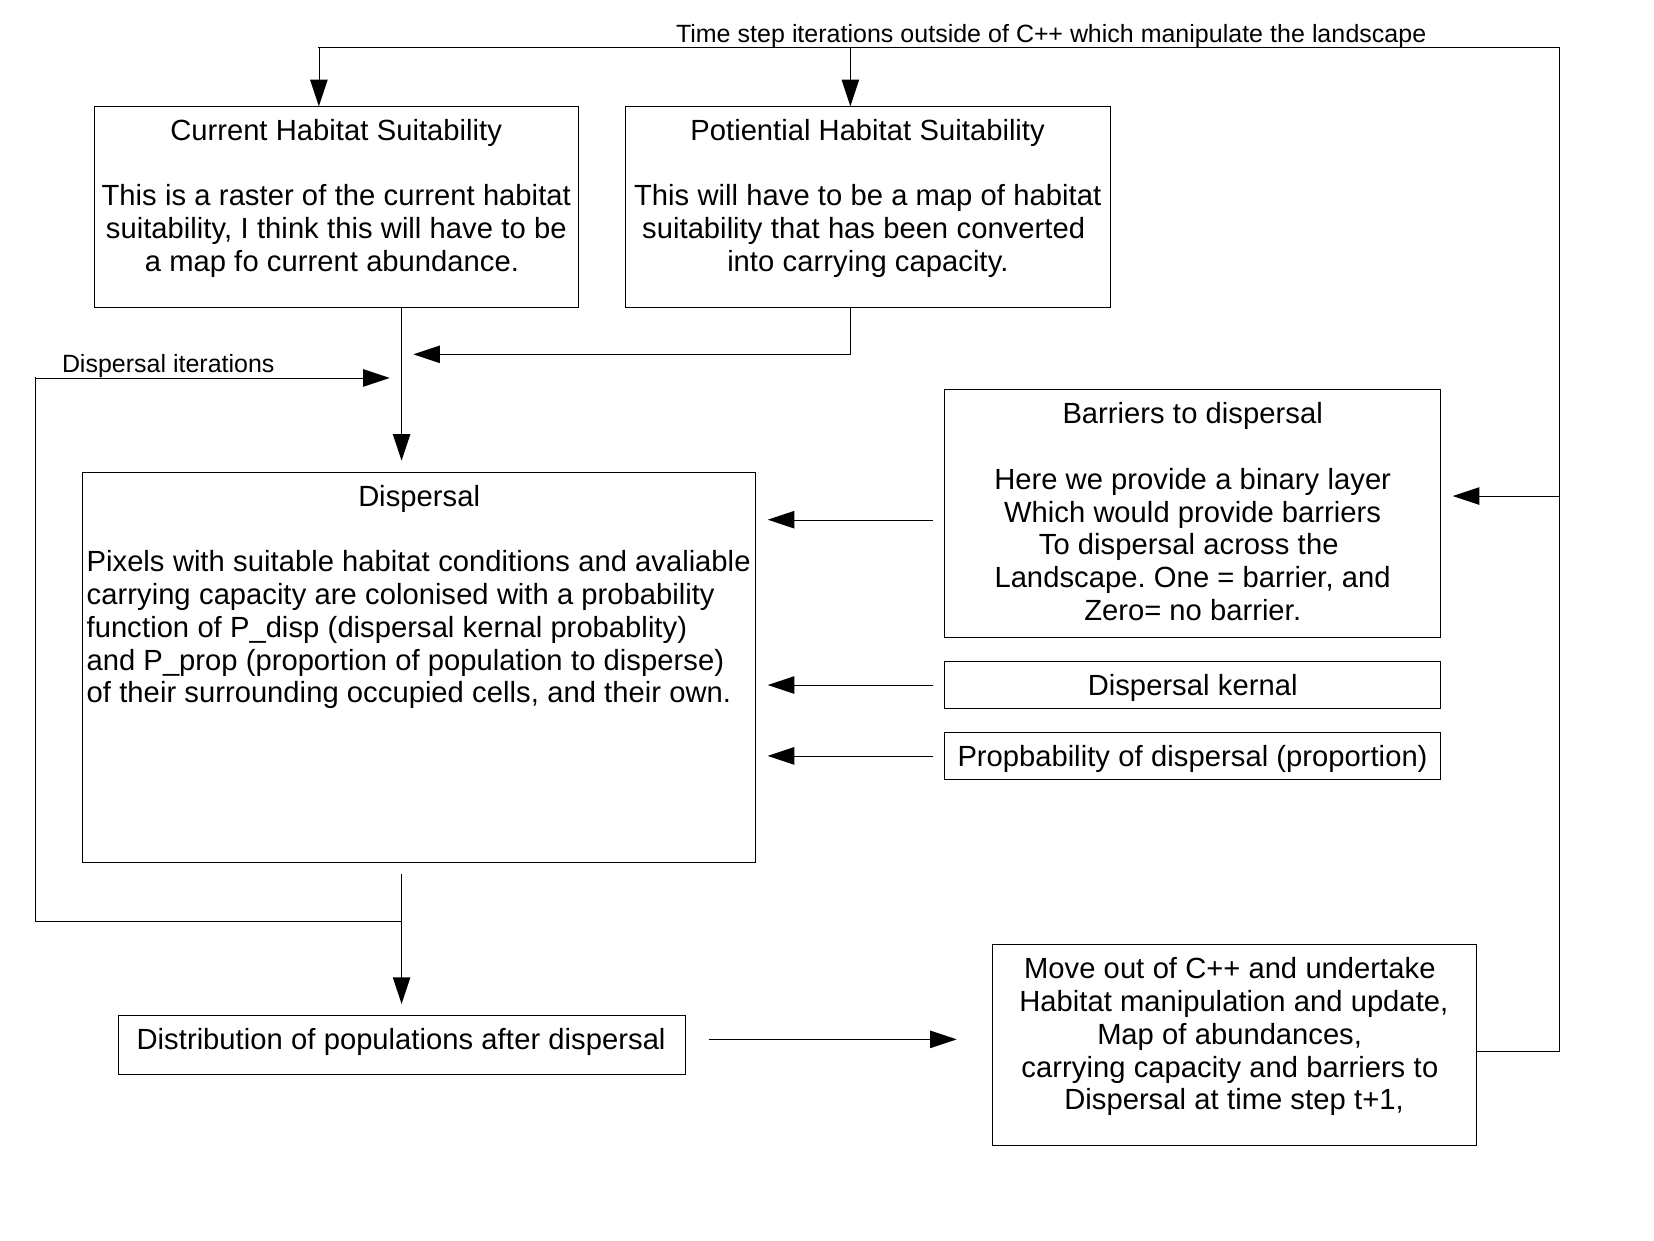

Time step iterations outside of C++ which manipulate the landscape
Current Habitat Suitability
This is a raster of the current habitat
suitability, I think this will have to be
a map fo current abundance.
Potiential Habitat Suitability
This will have to be a map of habitat
suitability that has been converted
into carrying capacity.
Dispersal iterations
Barriers to dispersal
Here we provide a binary layer
Which would provide barriers
To dispersal across the
Landscape. One = barrier, and
Zero= no barrier.
Dispersal
Pixels with suitable habitat conditions and avaliable
carrying capacity are colonised with a probability
function of P_disp (dispersal kernal probablity)
and P_prop (proportion of population to disperse)
of their surrounding occupied cells, and their own.
Dispersal kernal
Propbability of dispersal (proportion)
Move out of C++ and undertake
Habitat manipulation and update,
Map of abundances,
carrying capacity and barriers to
Dispersal at time step t+1,
Distribution of populations after dispersal